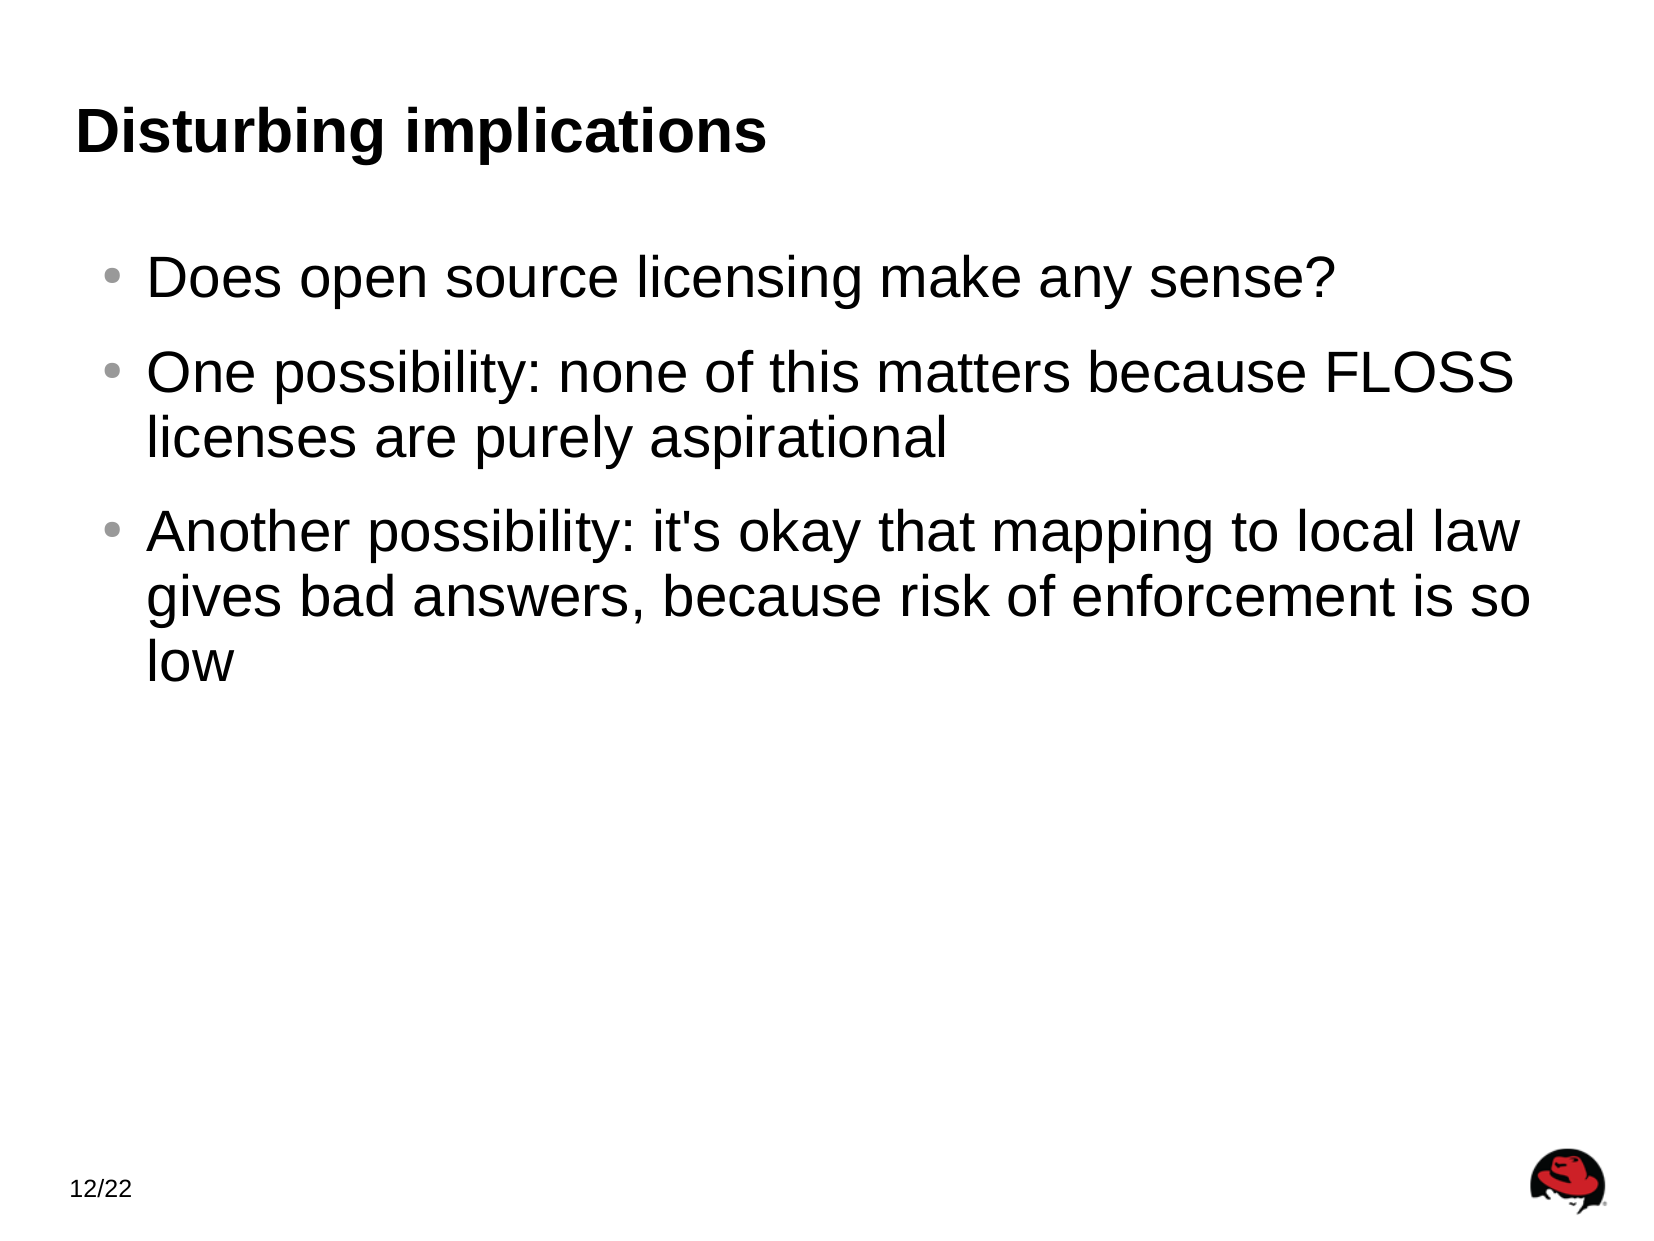

# Disturbing implications
Does open source licensing make any sense?
One possibility: none of this matters because FLOSS licenses are purely aspirational
Another possibility: it's okay that mapping to local law gives bad answers, because risk of enforcement is so low